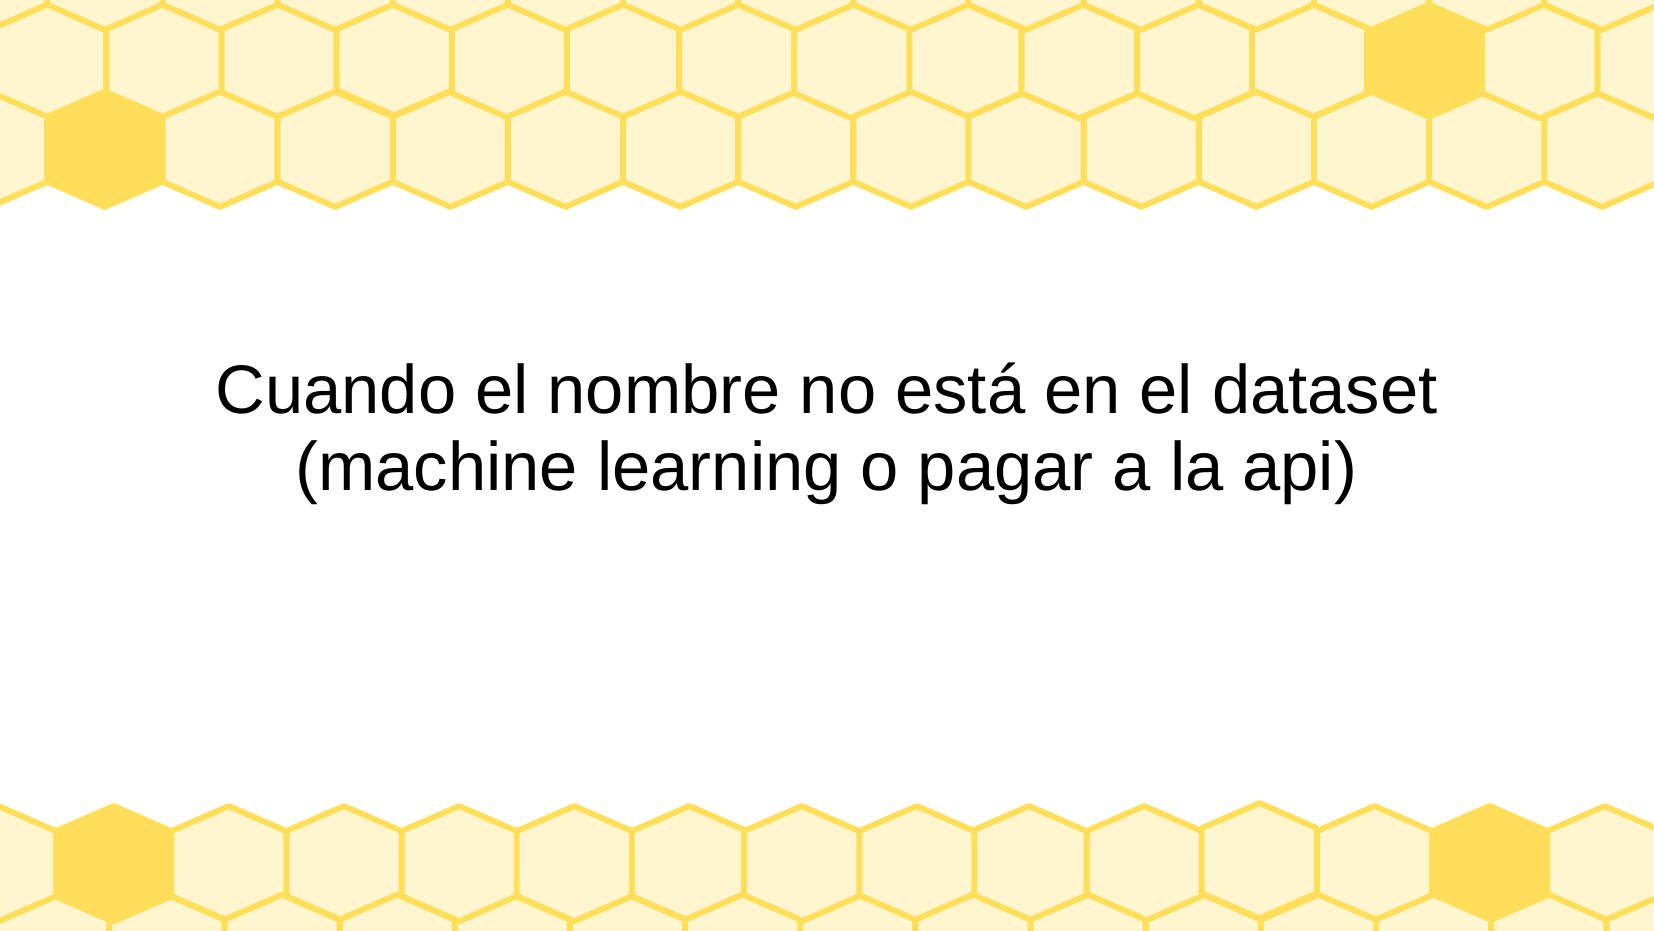

# Cuando el nombre no está en el dataset (machine learning o pagar a la api)